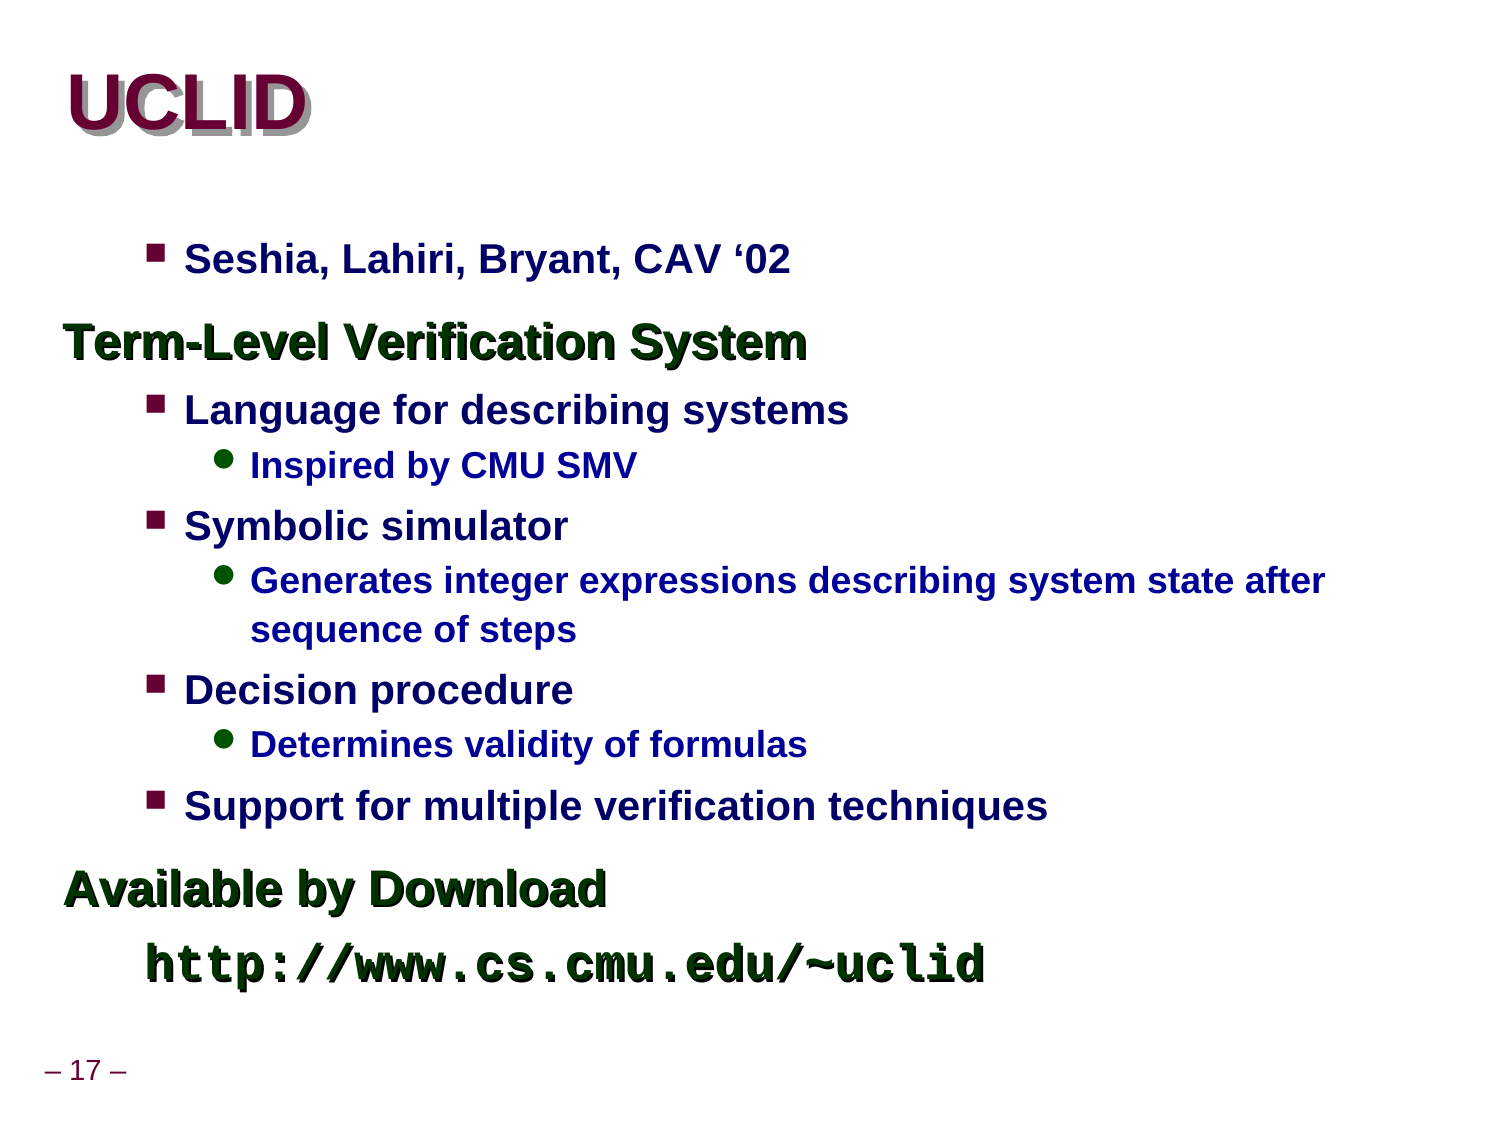

# UCLID
Seshia, Lahiri, Bryant, CAV ‘02
Term-Level Verification System
Language for describing systems
Inspired by CMU SMV
Symbolic simulator
Generates integer expressions describing system state after sequence of steps
Decision procedure
Determines validity of formulas
Support for multiple verification techniques
Available by Download
http://www.cs.cmu.edu/~uclid